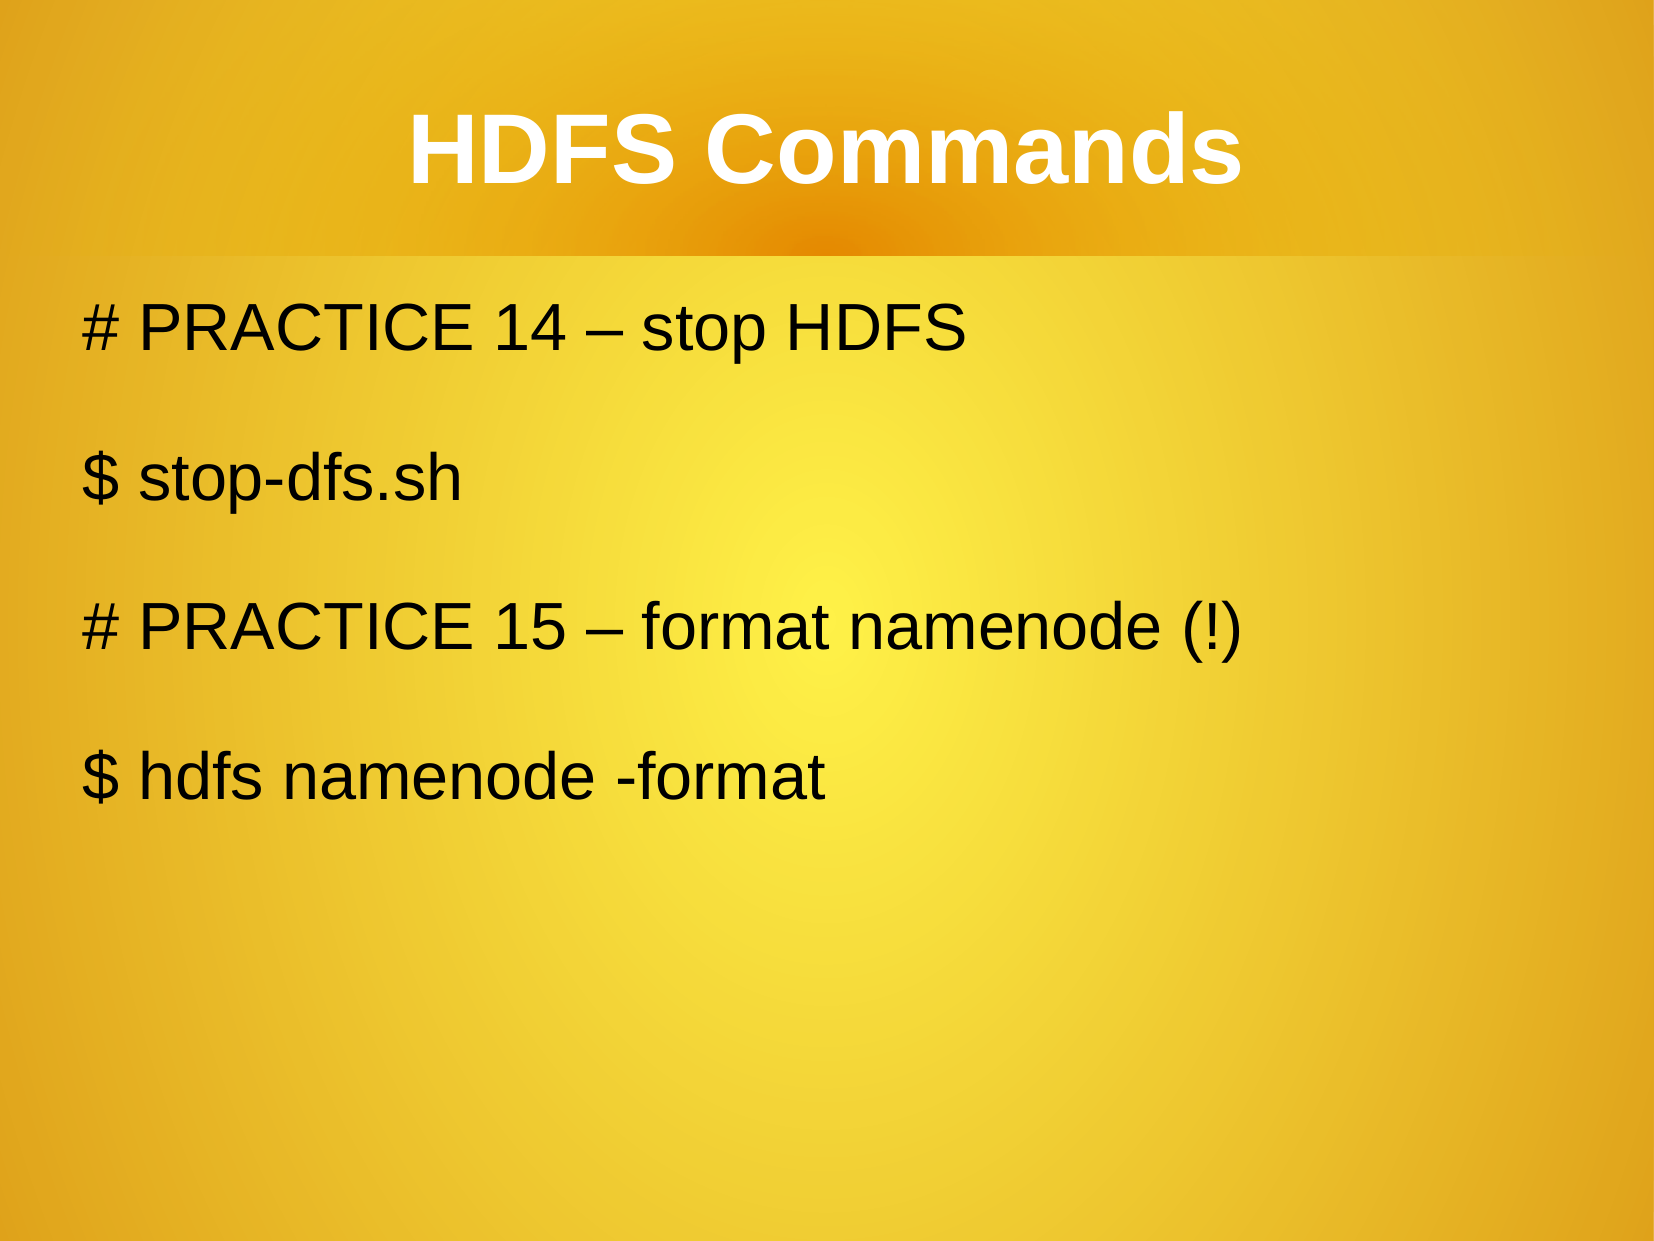

# HDFS Commands
# PRACTICE 14 – stop HDFS
$ stop-dfs.sh
# PRACTICE 15 – format namenode (!)
$ hdfs namenode -format